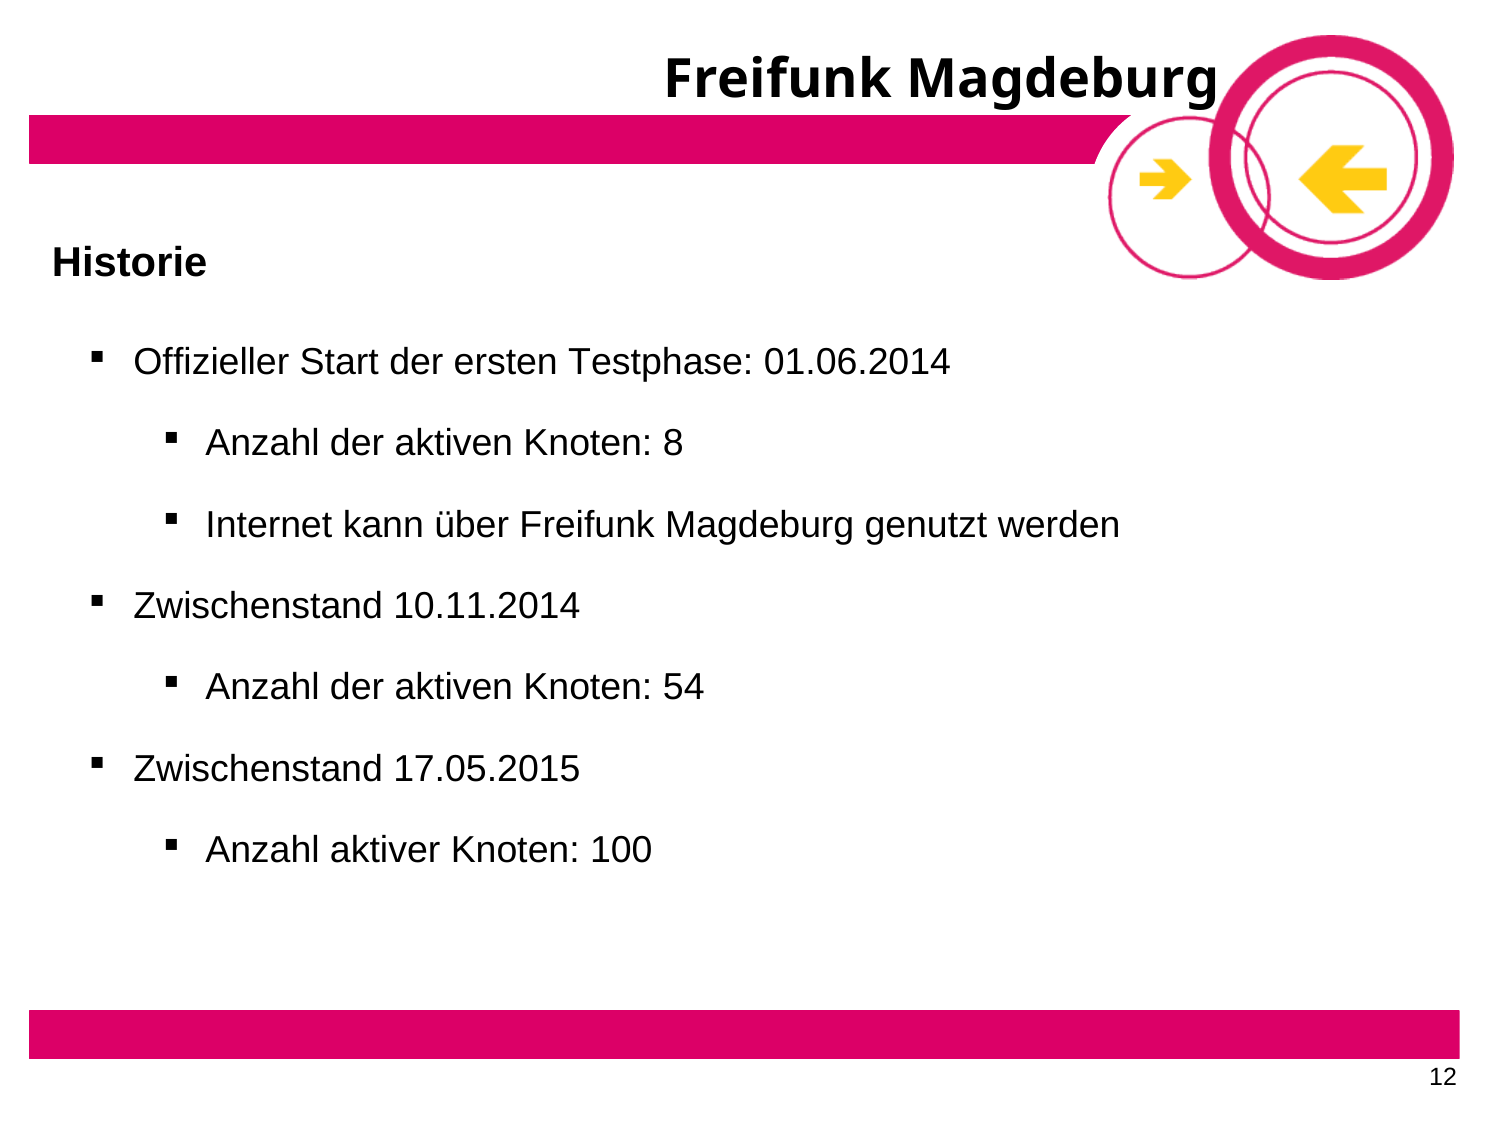

Historie
Offizieller Start der ersten Testphase: 01.06.2014
Anzahl der aktiven Knoten: 8
Internet kann über Freifunk Magdeburg genutzt werden
Zwischenstand 10.11.2014
Anzahl der aktiven Knoten: 54
Zwischenstand 17.05.2015
Anzahl aktiver Knoten: 100
12